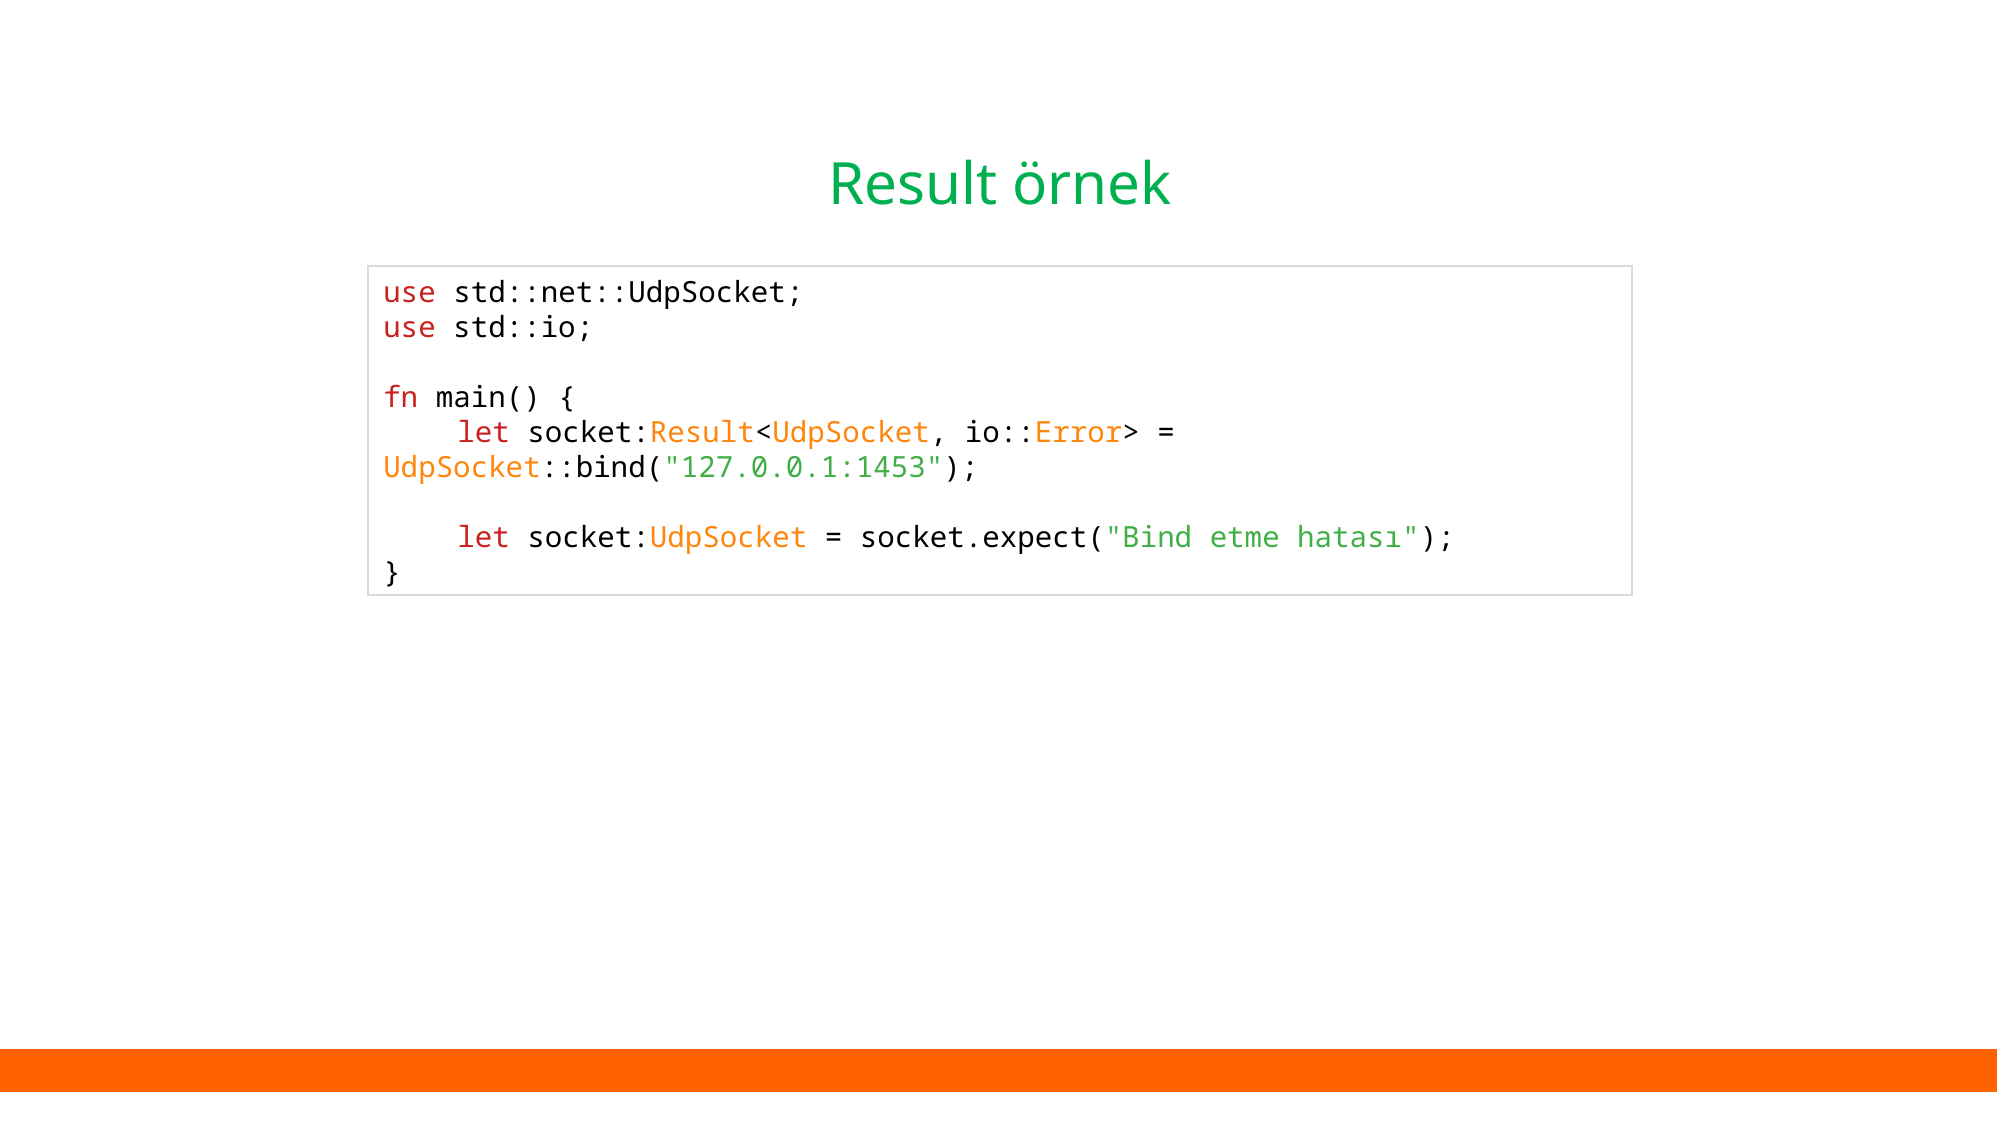

# Result örnek
use std::net::UdpSocket;
use std::io;
fn main() {
	let socket:Result<UdpSocket, io::Error> = UdpSocket::bind("127.0.0.1:1453");
	let socket:UdpSocket = socket.expect("Bind etme hatası");
}